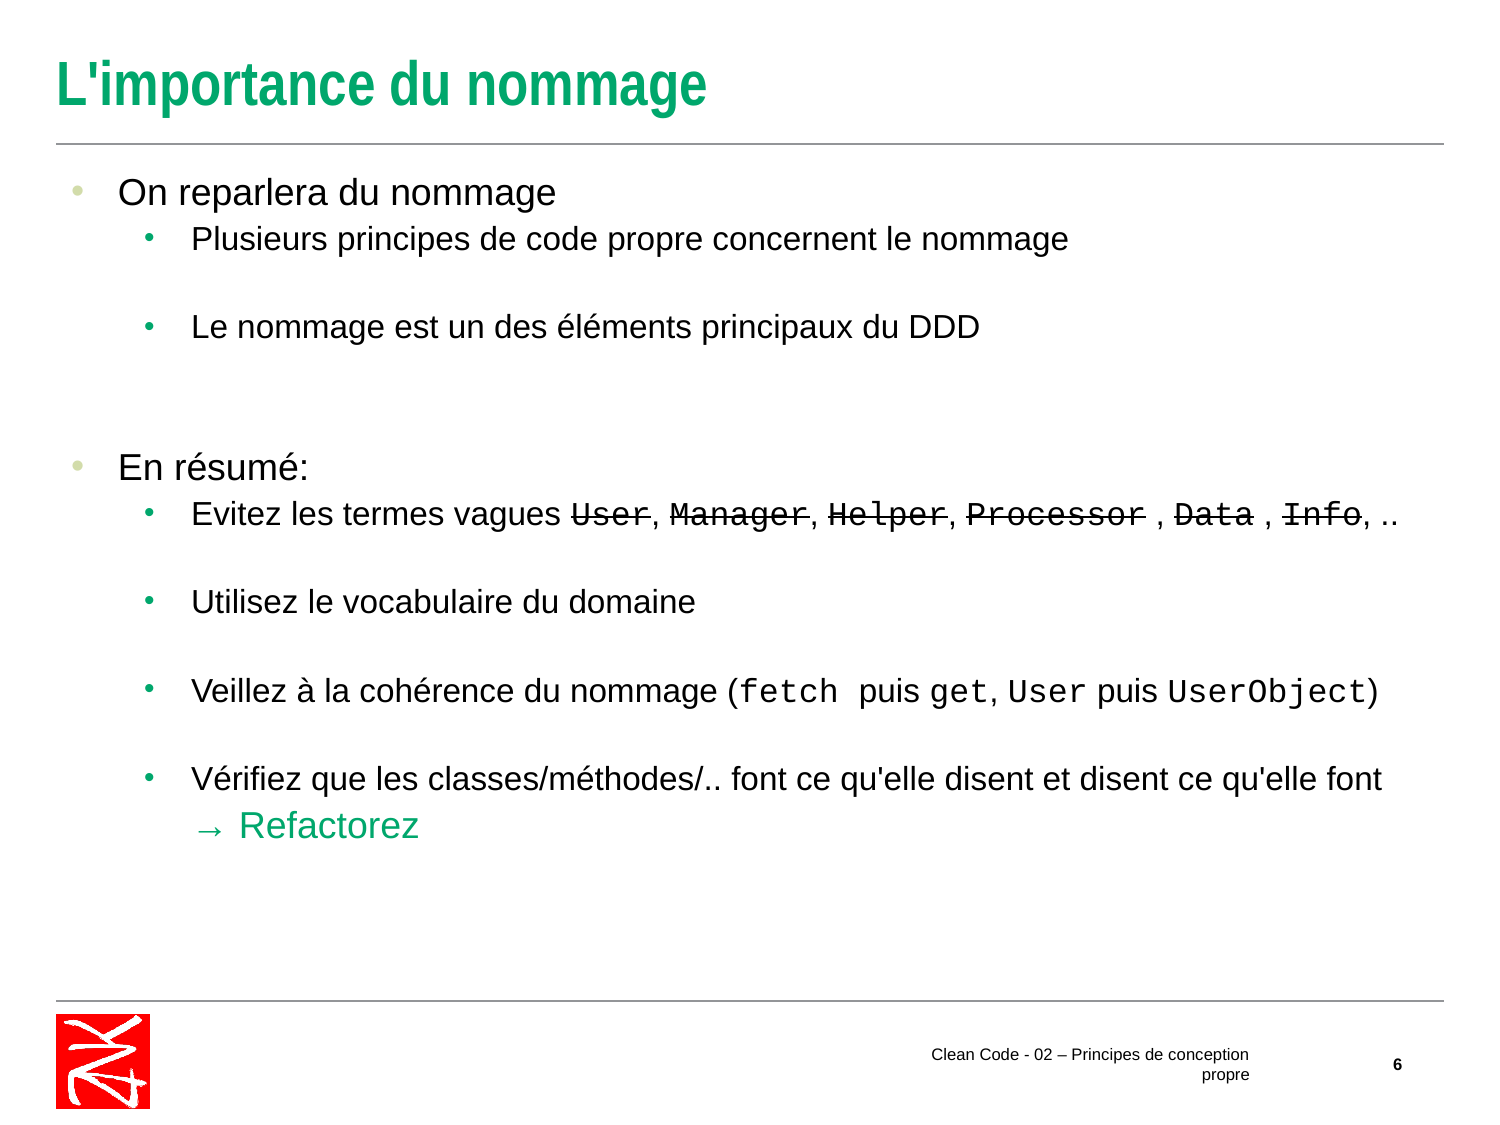

# L'importance du nommage
On reparlera du nommage
Plusieurs principes de code propre concernent le nommage
Le nommage est un des éléments principaux du DDD
En résumé:
Evitez les termes vagues User, Manager, Helper, Processor , Data , Info, ..
Utilisez le vocabulaire du domaine
Veillez à la cohérence du nommage (fetch puis get, User puis UserObject)
Vérifiez que les classes/méthodes/.. font ce qu'elle disent et disent ce qu'elle font
→ Refactorez
Clean Code - 02 – Principes de conception propre